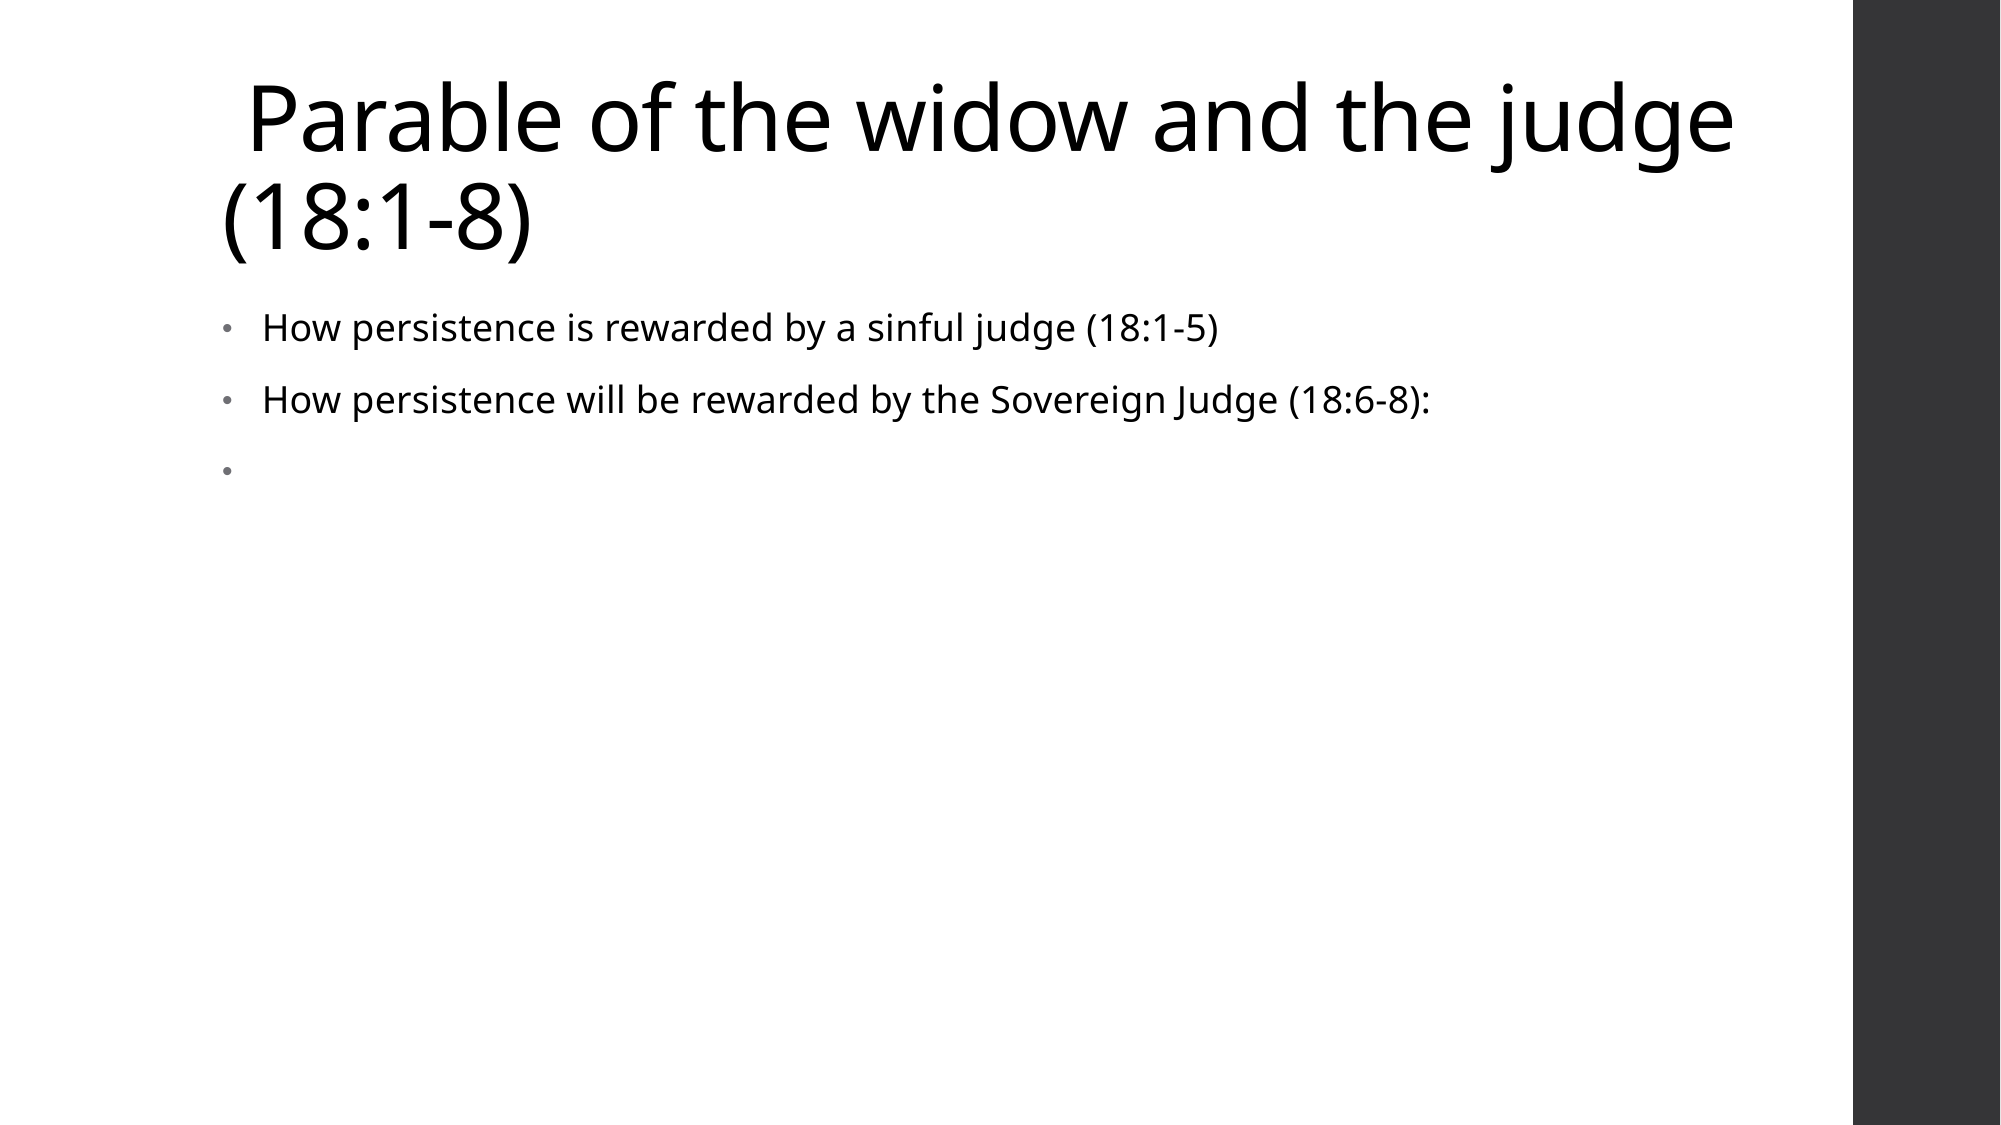

# Parable of the widow and the judge (18:1-8)
 How persistence is rewarded by a sinful judge (18:1-5)
 How persistence will be rewarded by the Sovereign Judge (18:6-8):